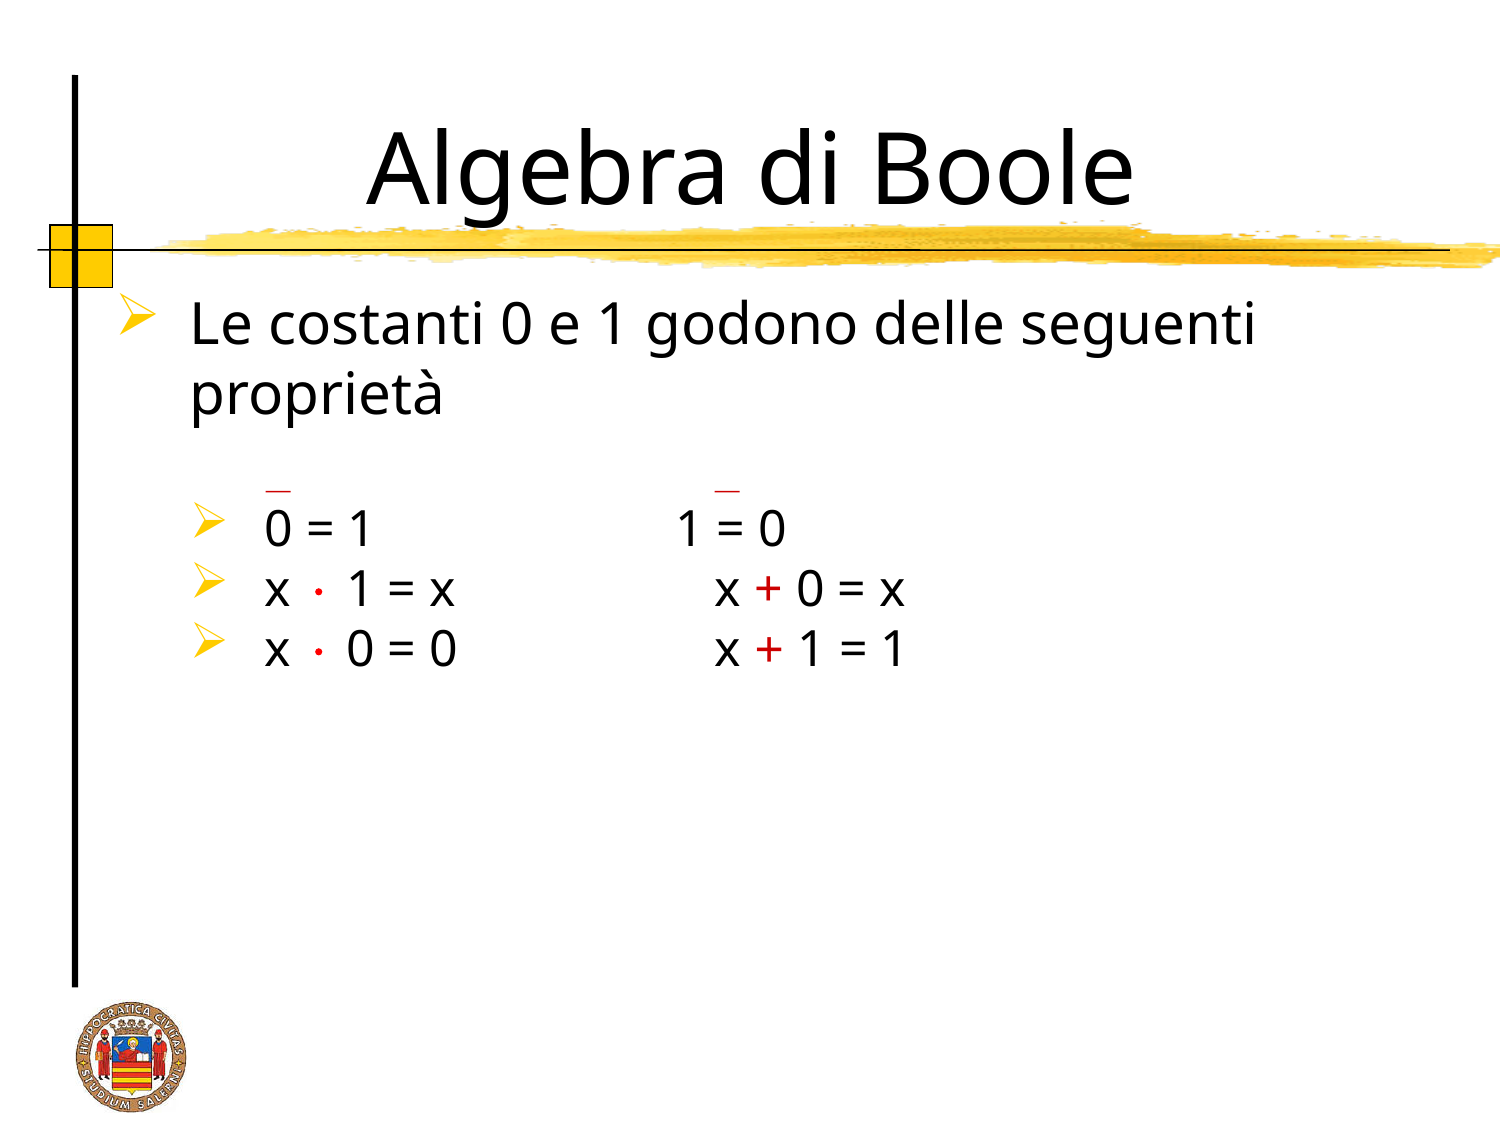

# Algebra di Boole
Le costanti 0 e 1 godono delle seguenti proprietà
0 = 1 1 = 0
x  1 = x 		x + 0 = x
x  0 = 0		x + 1 = 1